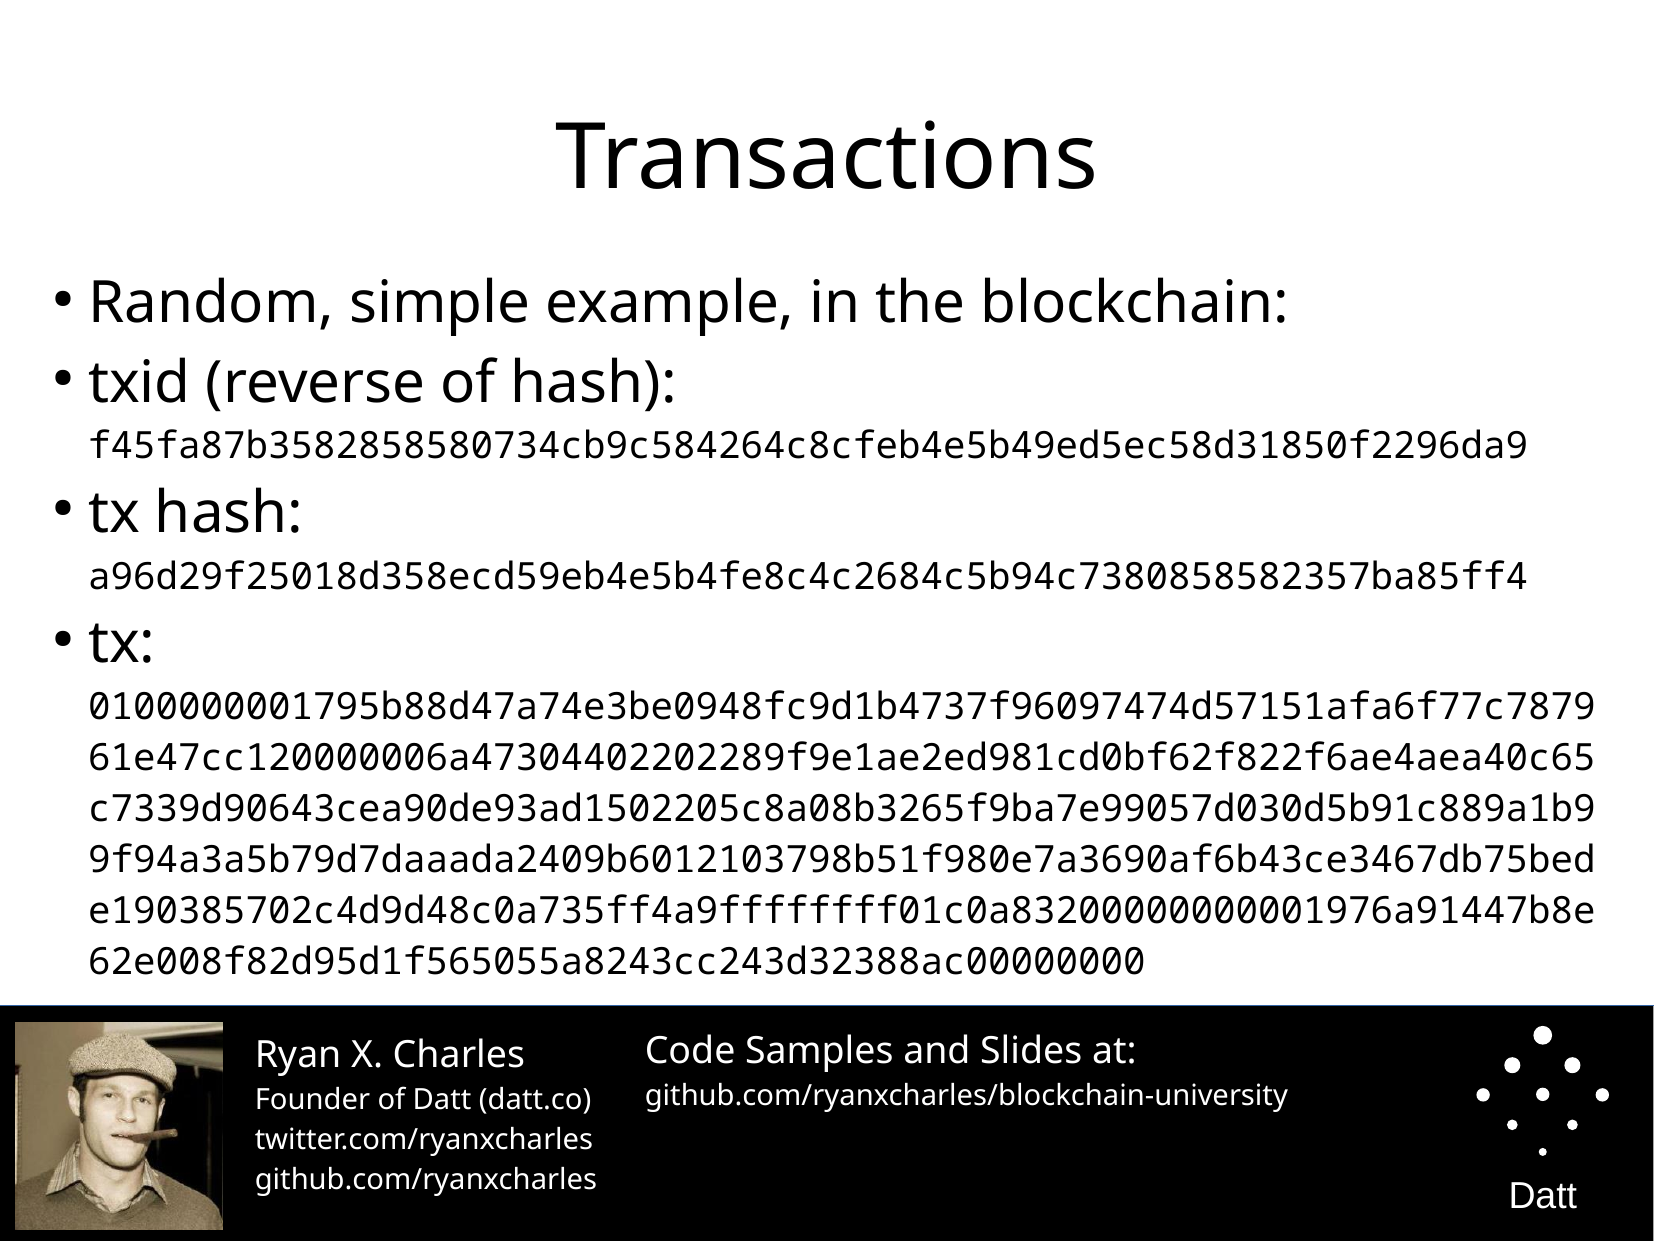

# Transactions
Random, simple example, in the blockchain:
txid (reverse of hash): f45fa87b3582858580734cb9c584264c8cfeb4e5b49ed5ec58d31850f2296da9
tx hash: a96d29f25018d358ecd59eb4e5b4fe8c4c2684c5b94c7380858582357ba85ff4
tx: 0100000001795b88d47a74e3be0948fc9d1b4737f96097474d57151afa6f77c787961e47cc120000006a47304402202289f9e1ae2ed981cd0bf62f822f6ae4aea40c65c7339d90643cea90de93ad1502205c8a08b3265f9ba7e99057d030d5b91c889a1b99f94a3a5b79d7daaada2409b6012103798b51f980e7a3690af6b43ce3467db75bede190385702c4d9d48c0a735ff4a9ffffffff01c0a83200000000001976a91447b8e62e008f82d95d1f565055a8243cc243d32388ac00000000
Code Samples and Slides at:
github.com/ryanxcharles/blockchain-university
Ryan X. Charles
Founder of Datt (datt.co)
twitter.com/ryanxcharles
github.com/ryanxcharles
Datt